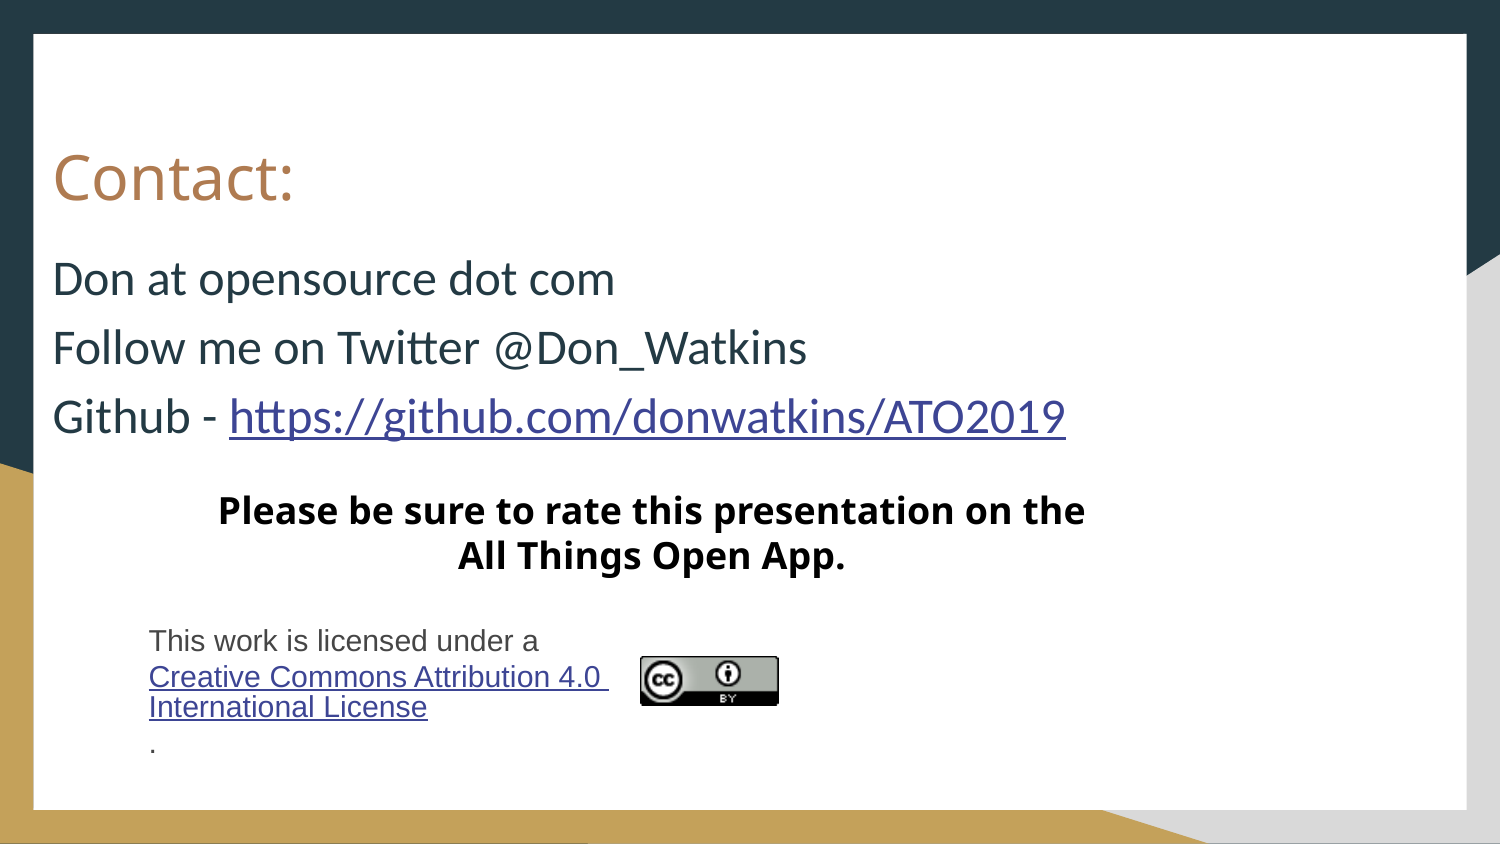

# Contact:
Don at opensource dot com
Follow me on Twitter @Don_Watkins
Github - https://github.com/donwatkins/ATO2019
Please be sure to rate this presentation on the
All Things Open App.
This work is licensed under a Creative Commons Attribution 4.0 International License.